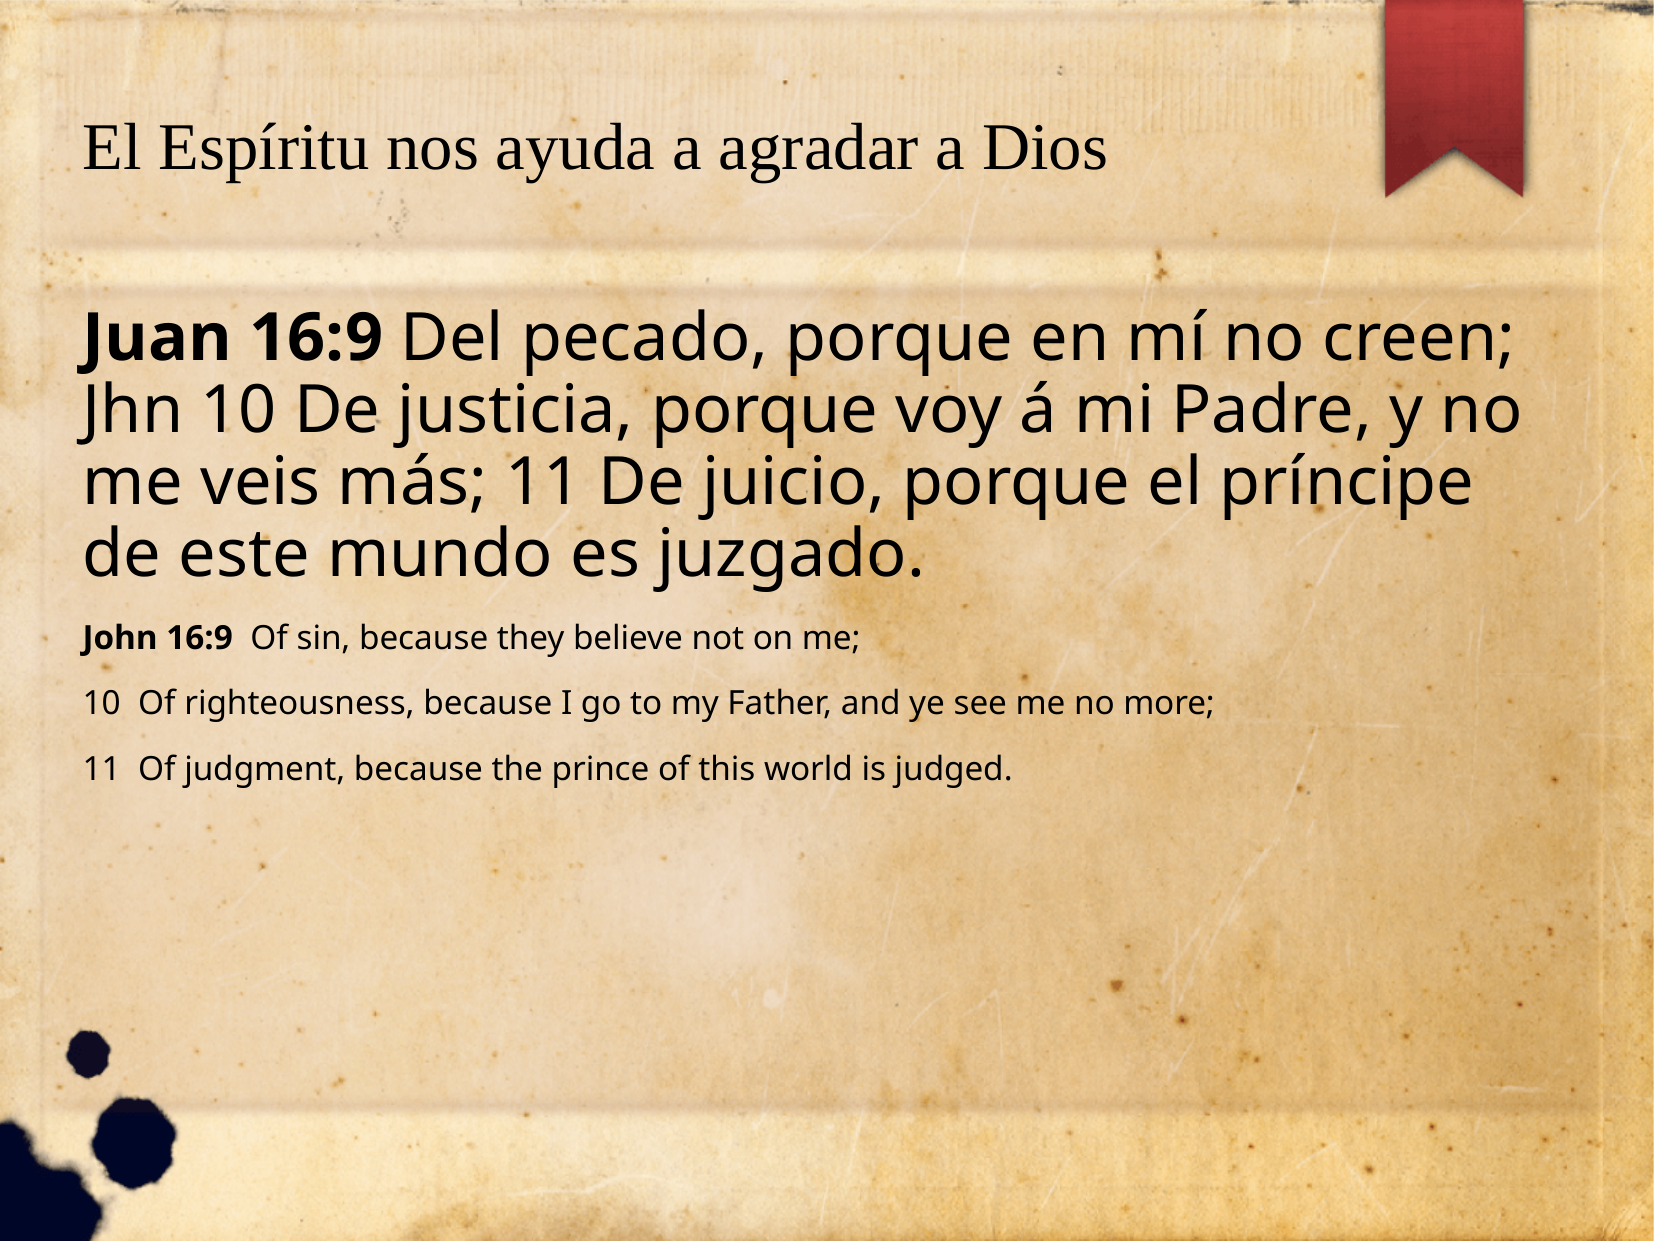

# El Espíritu nos ayuda a agradar a Dios
Juan 16:9 Del pecado, porque en mí no creen; Jhn 10 De justicia, porque voy á mi Padre, y no me veis más; 11 De juicio, porque el príncipe de este mundo es juzgado.
John 16:9  Of sin, because they believe not on me;
10  Of righteousness, because I go to my Father, and ye see me no more;
11  Of judgment, because the prince of this world is judged.